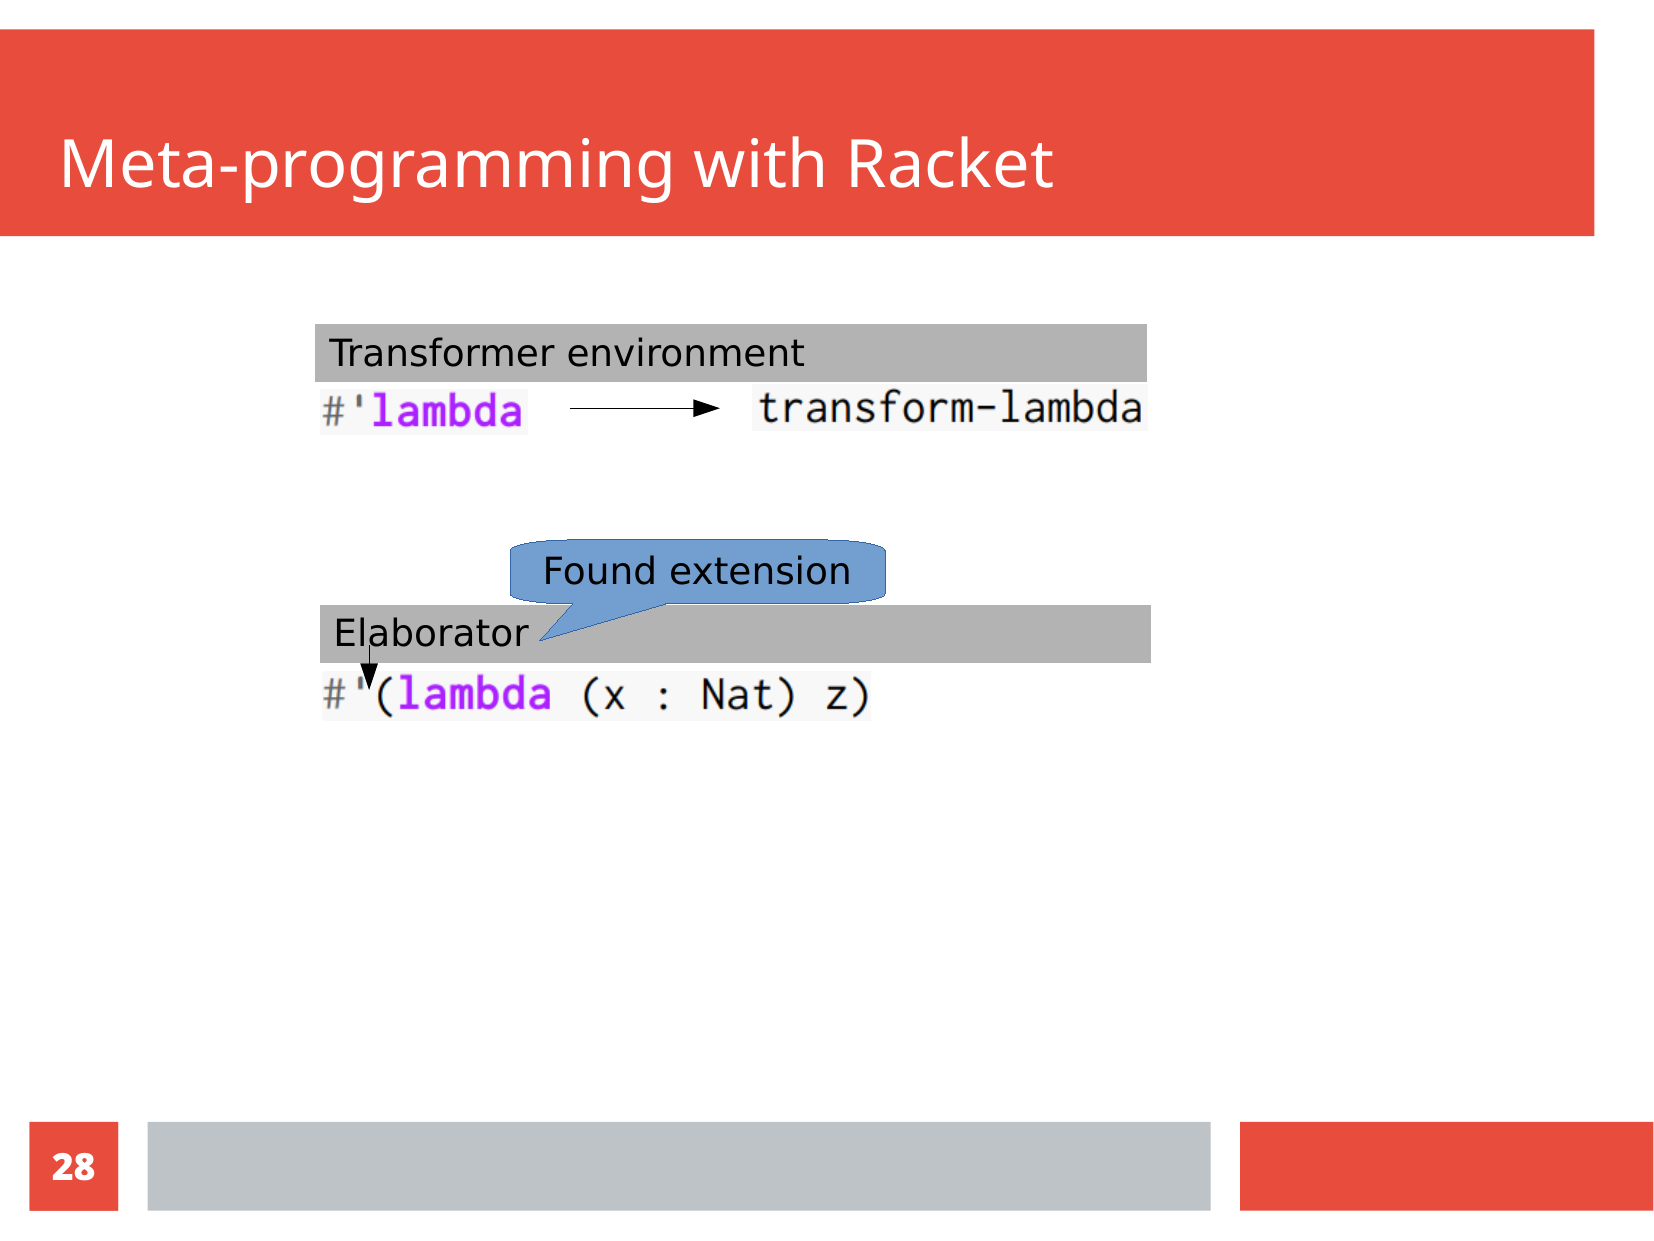

# Meta-programming with Racket
| Transformer environment | |
| --- | --- |
| | |
Found extension
| Elaborator | |
| --- | --- |
| | |
28